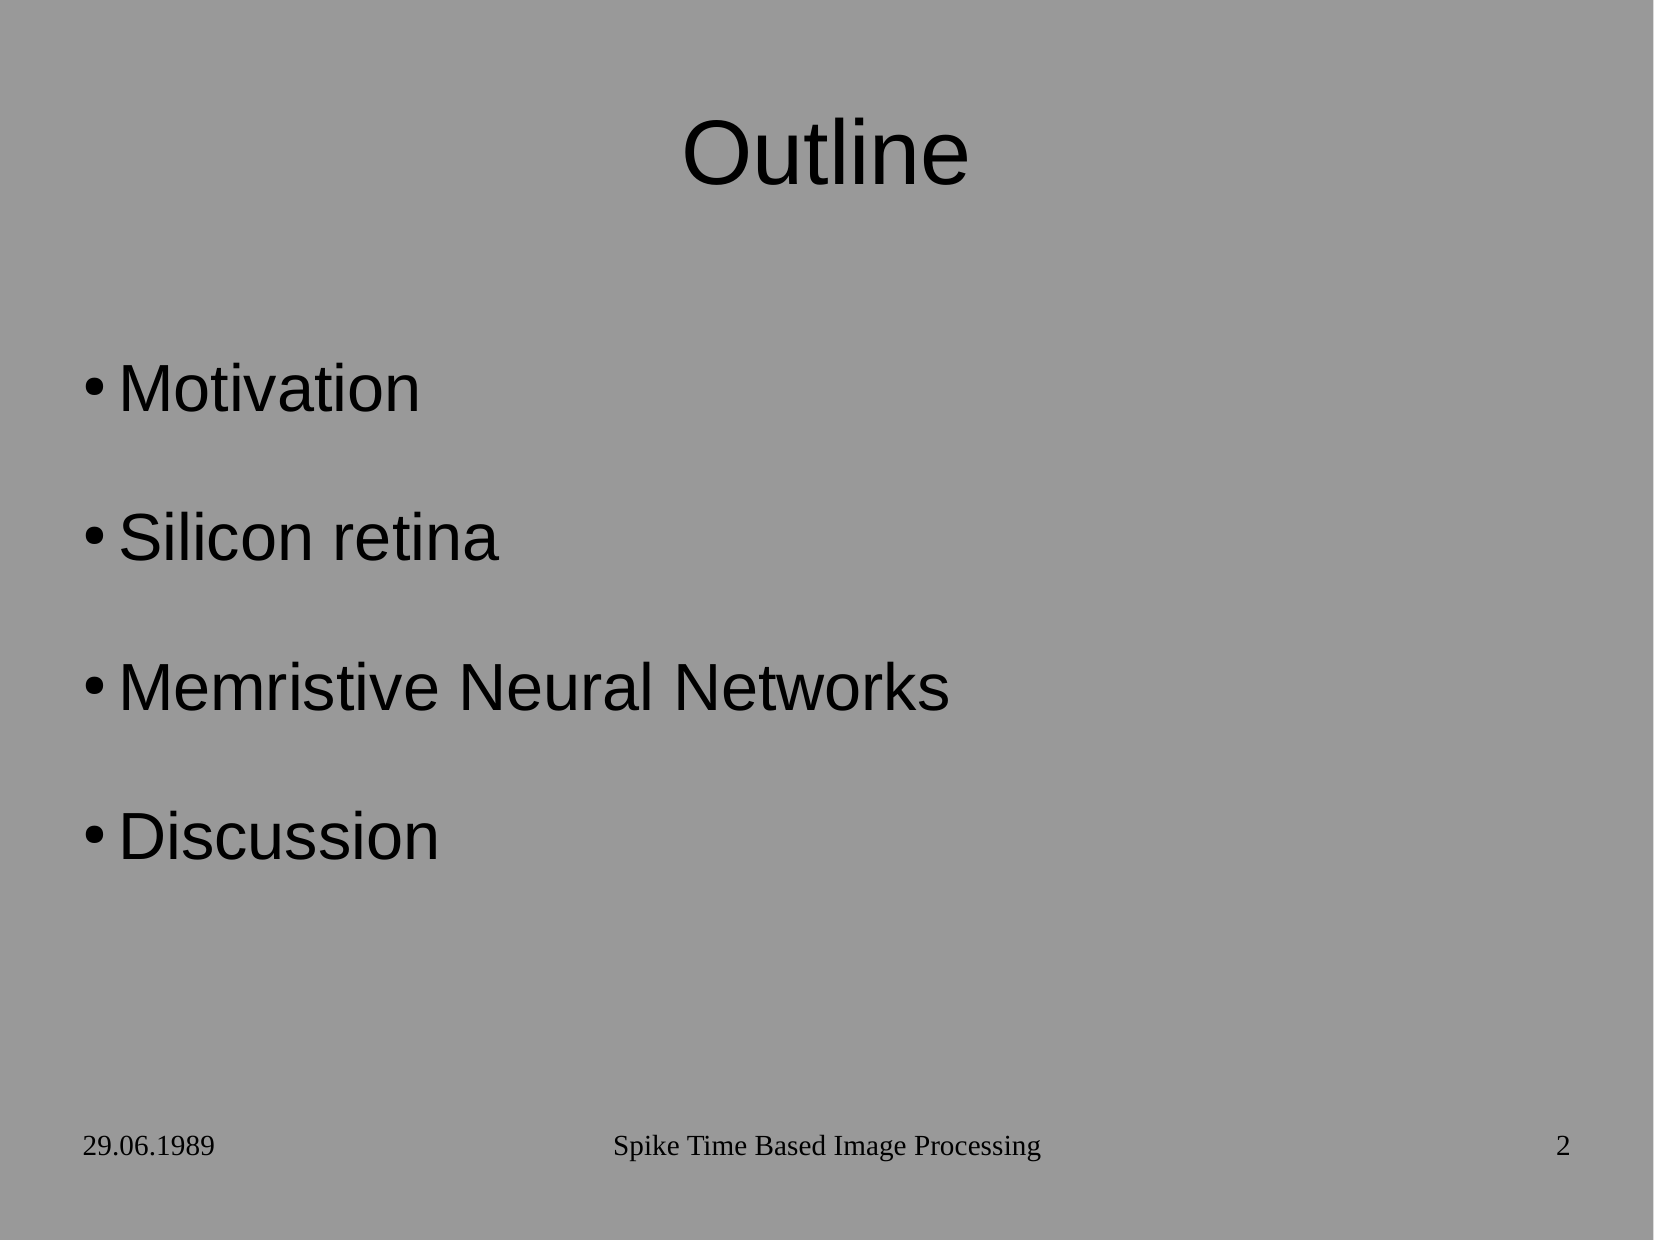

# Outline
Motivation
Silicon retina
Memristive Neural Networks
Discussion
29.06.1989
Spike Time Based Image Processing
2